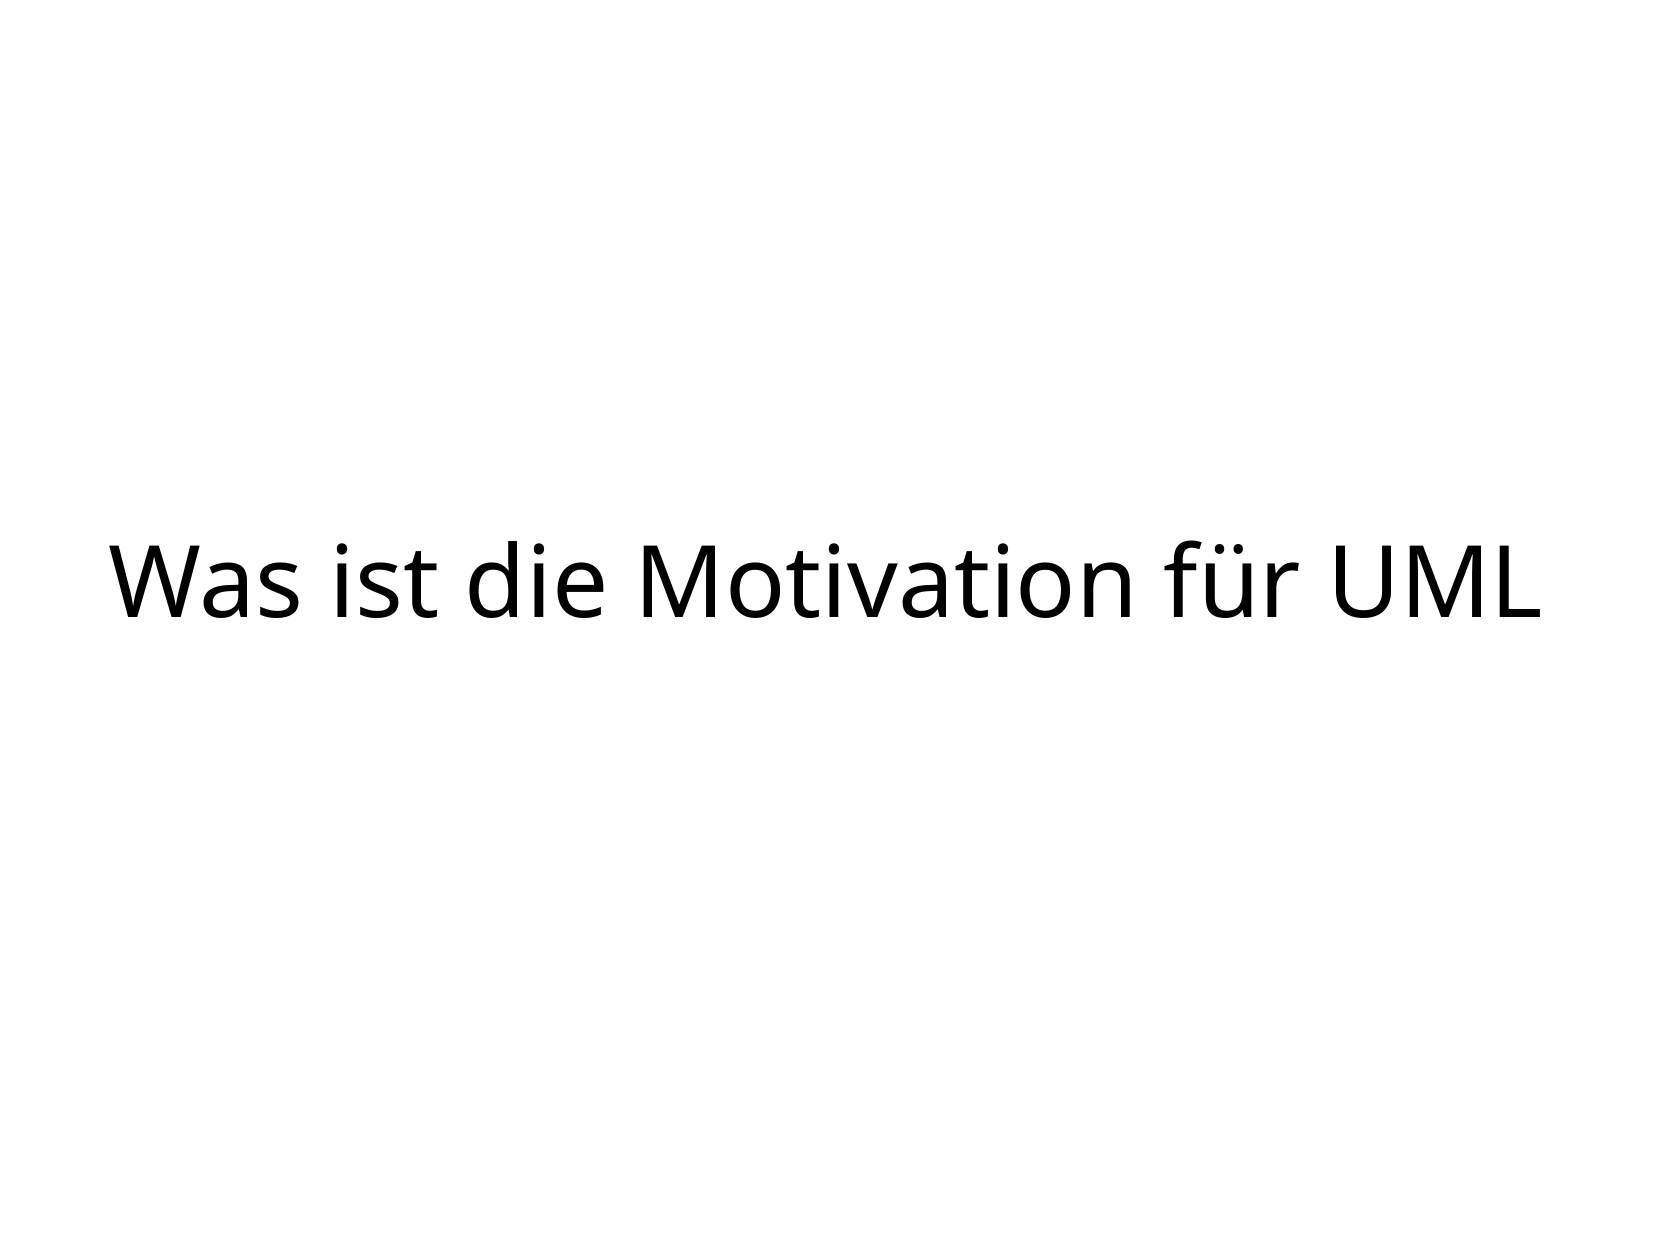

# Was ist die Motivation für UML